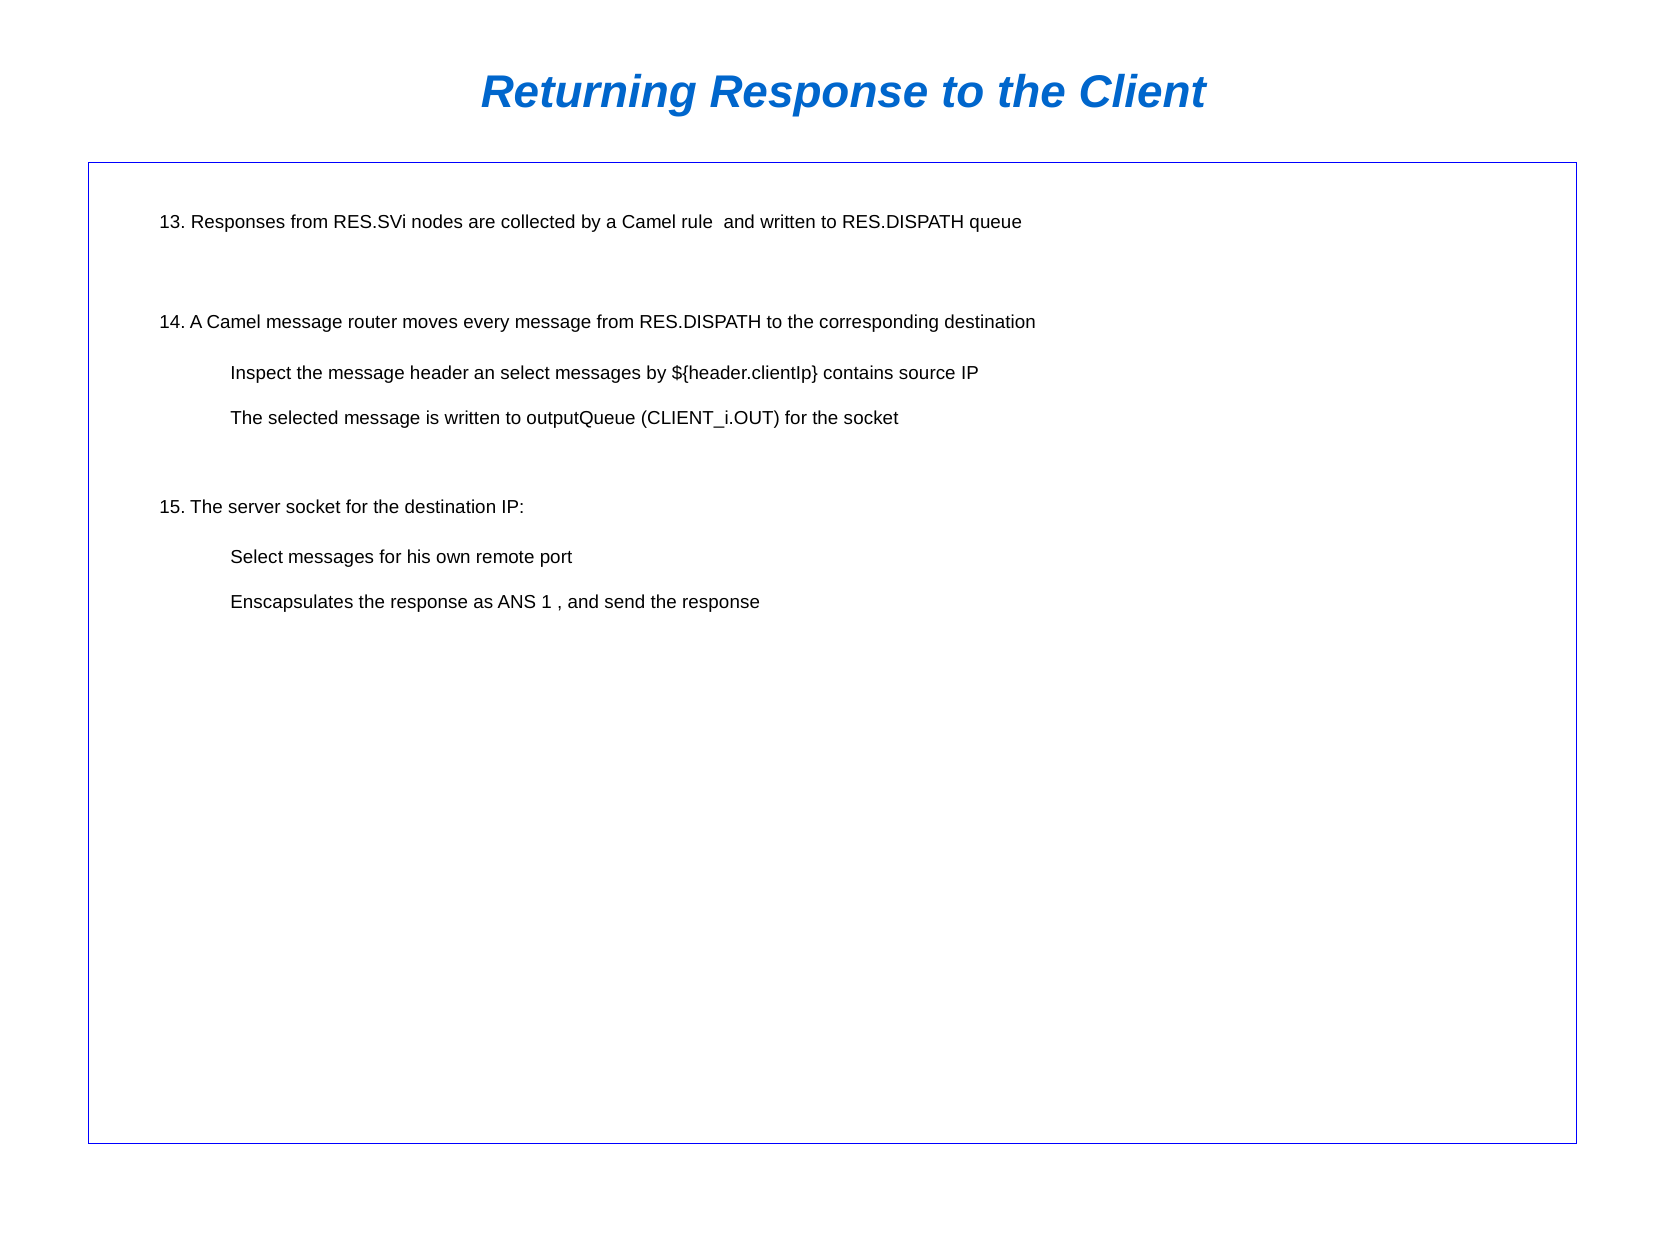

Returning Response to the Client
# 13. Responses from RES.SVi nodes are collected by a Camel rule and written to RES.DISPATH queue
14. A Camel message router moves every message from RES.DISPATH to the corresponding destination
Inspect the message header an select messages by ${header.clientIp} contains source IP
The selected message is written to outputQueue (CLIENT_i.OUT) for the socket
15. The server socket for the destination IP:
Select messages for his own remote port
Enscapsulates the response as ANS 1 , and send the response